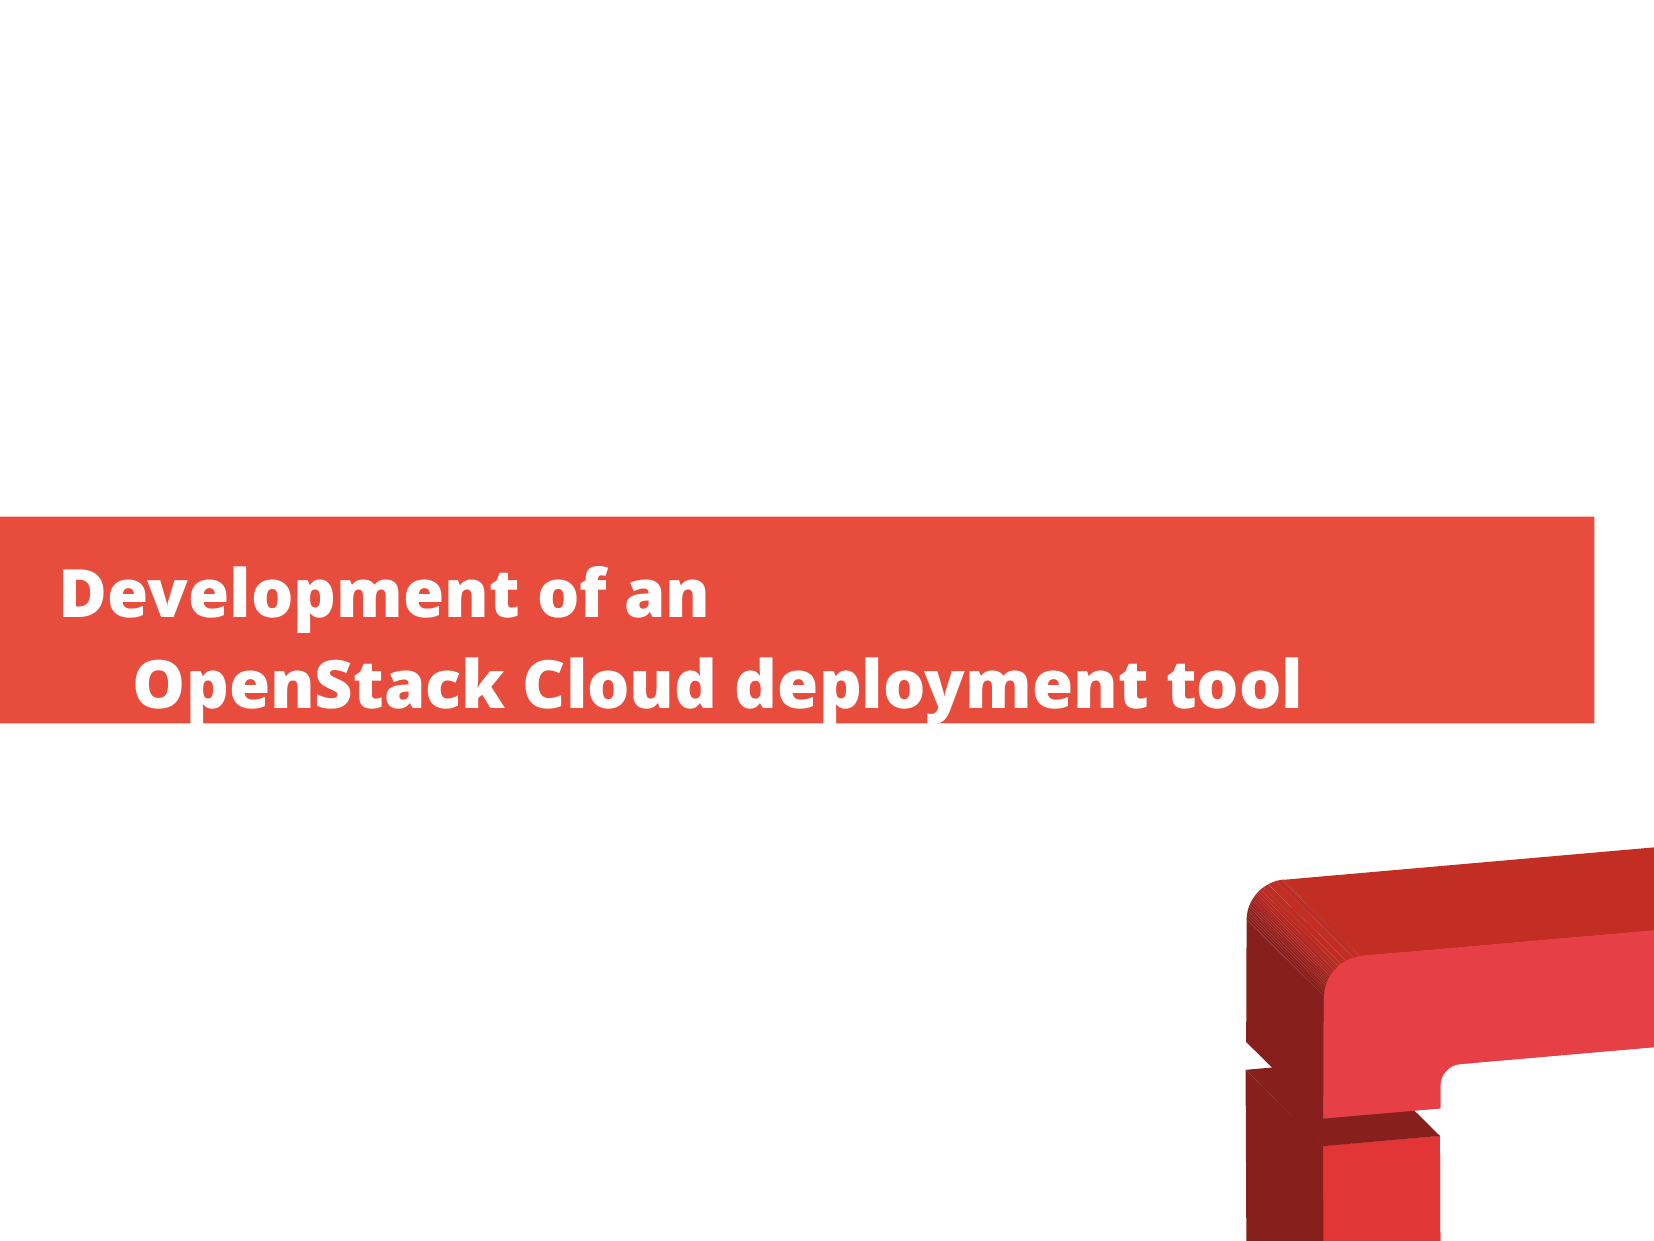

# Development of an OpenStack Cloud deployment tool